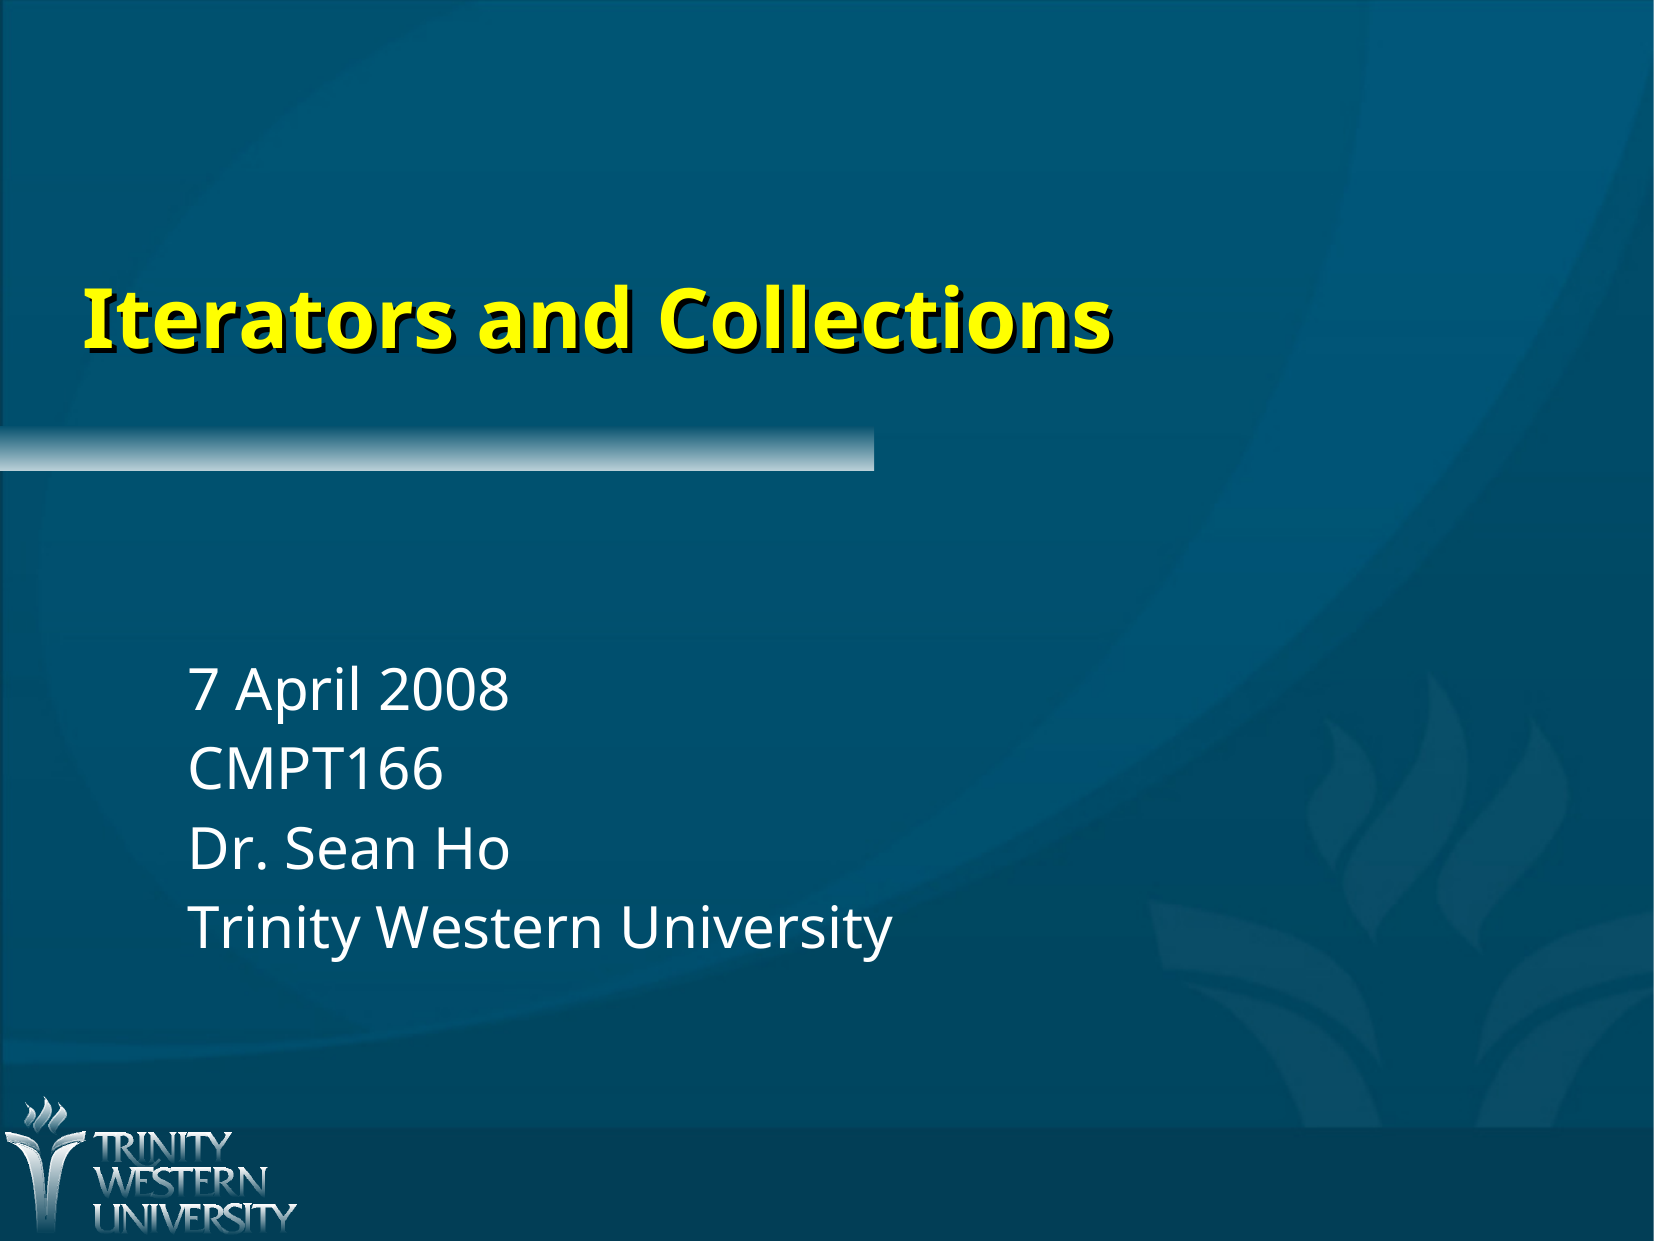

# Iterators and Collections
7 April 2008
CMPT166
Dr. Sean Ho
Trinity Western University